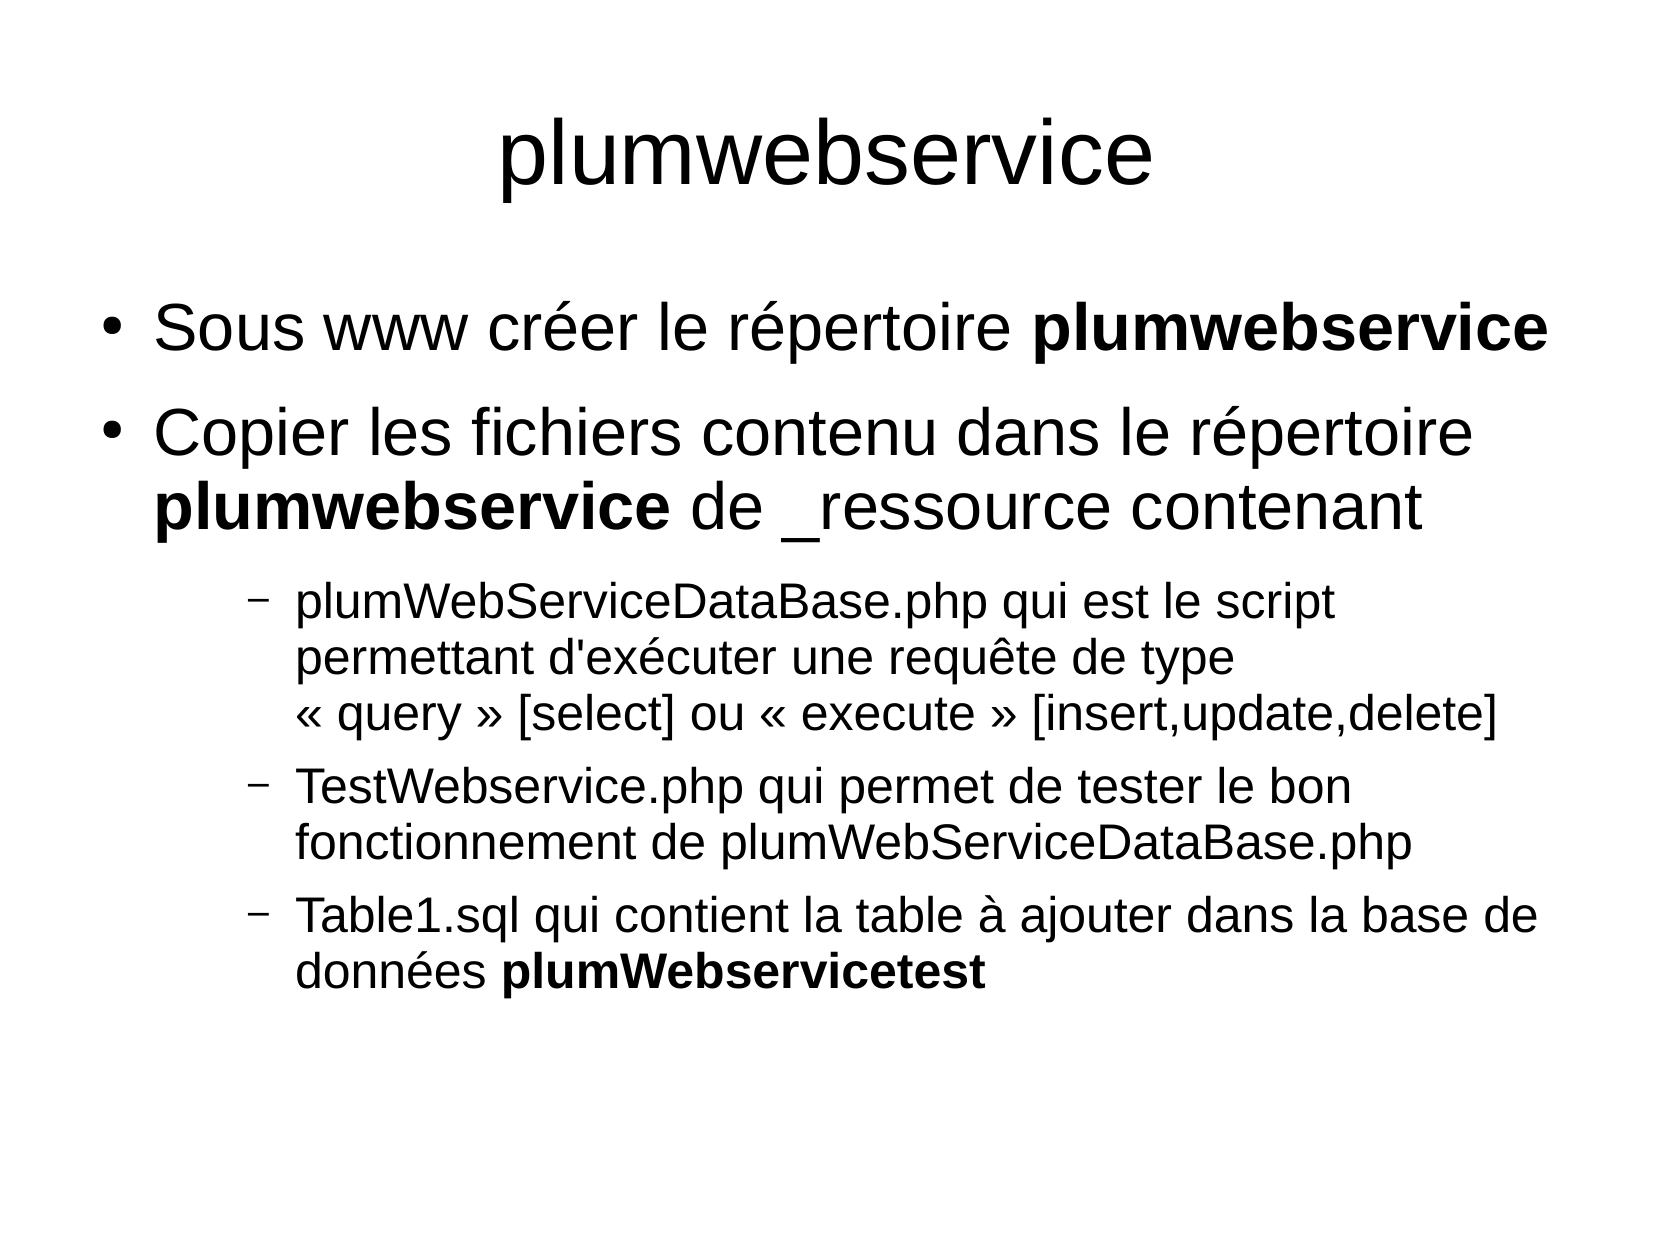

# plumwebservice
Sous www créer le répertoire plumwebservice
Copier les fichiers contenu dans le répertoire plumwebservice de _ressource contenant
plumWebServiceDataBase.php qui est le script permettant d'exécuter une requête de type « query » [select] ou « execute » [insert,update,delete]
TestWebservice.php qui permet de tester le bon fonctionnement de plumWebServiceDataBase.php
Table1.sql qui contient la table à ajouter dans la base de données plumWebservicetest